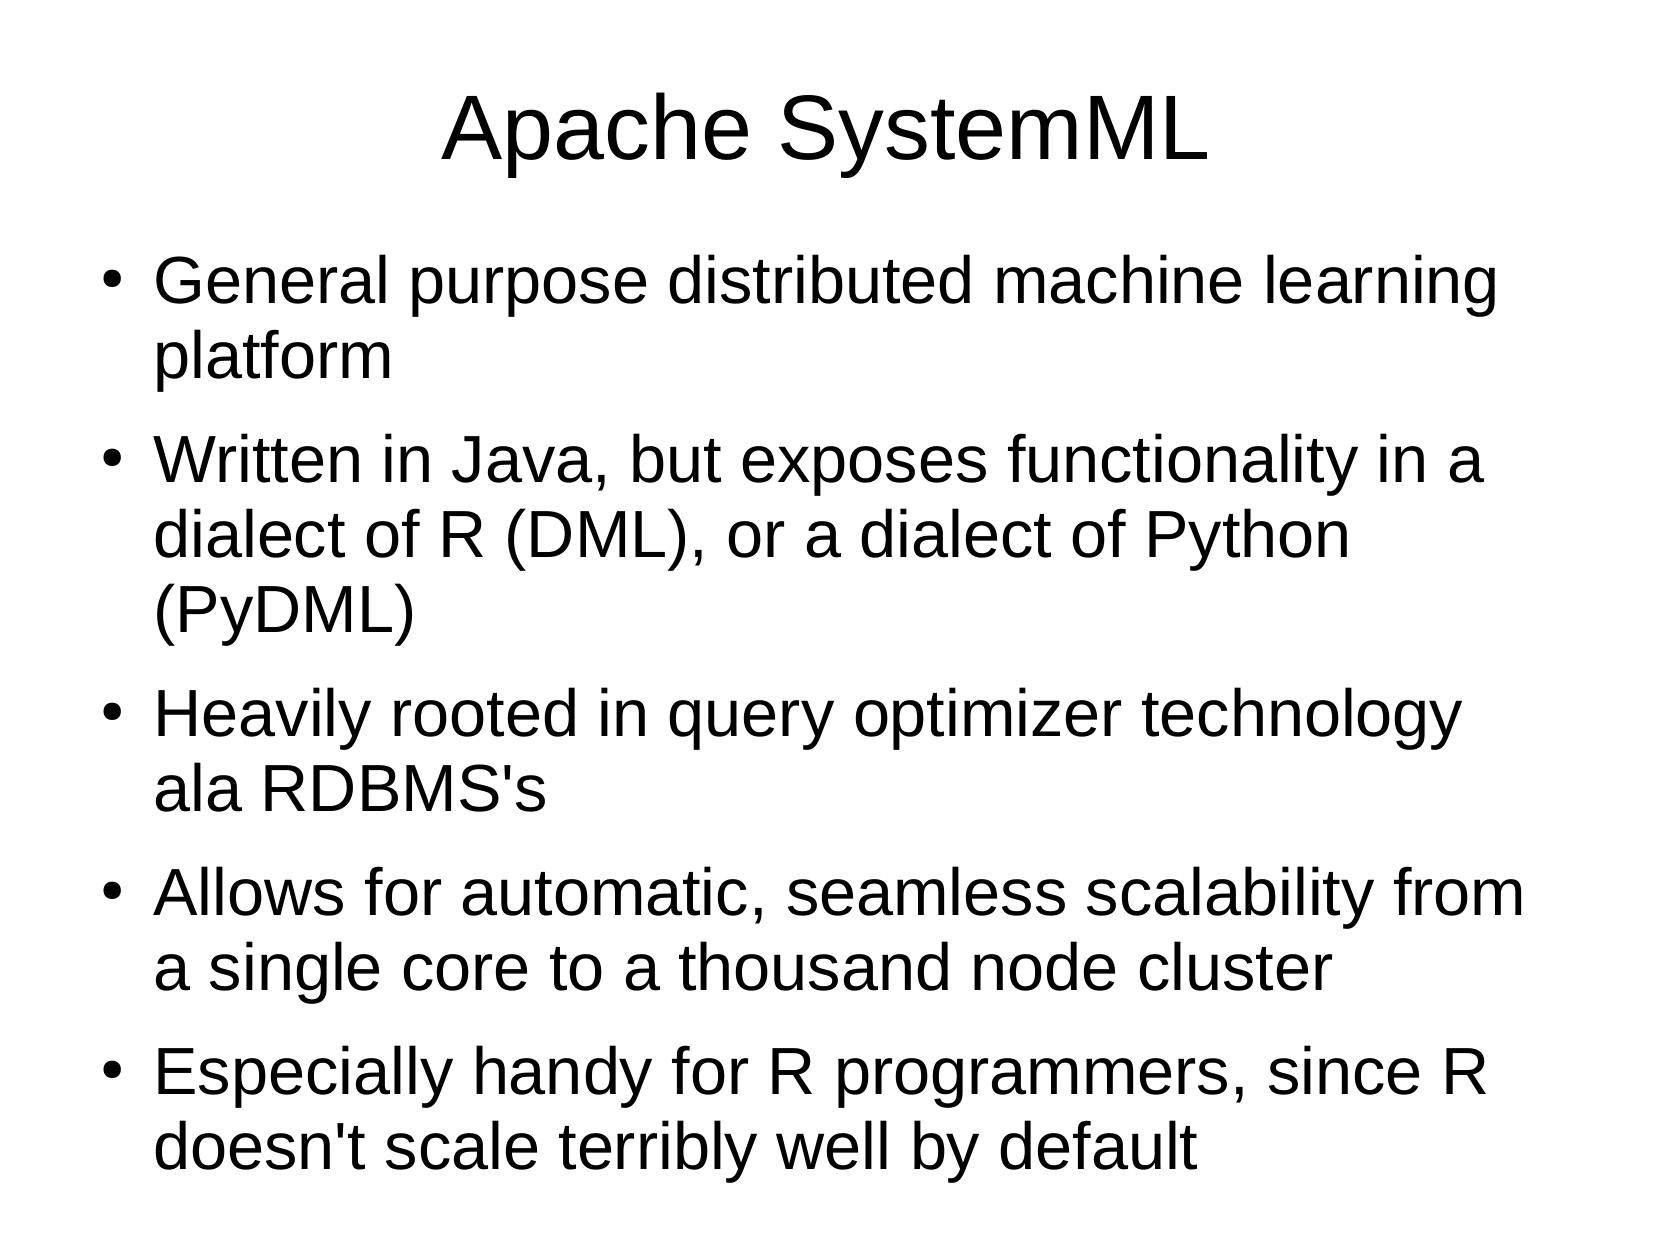

# Apache SystemML
General purpose distributed machine learning platform
Written in Java, but exposes functionality in a dialect of R (DML), or a dialect of Python (PyDML)
Heavily rooted in query optimizer technology ala RDBMS's
Allows for automatic, seamless scalability from a single core to a thousand node cluster
Especially handy for R programmers, since R doesn't scale terribly well by default